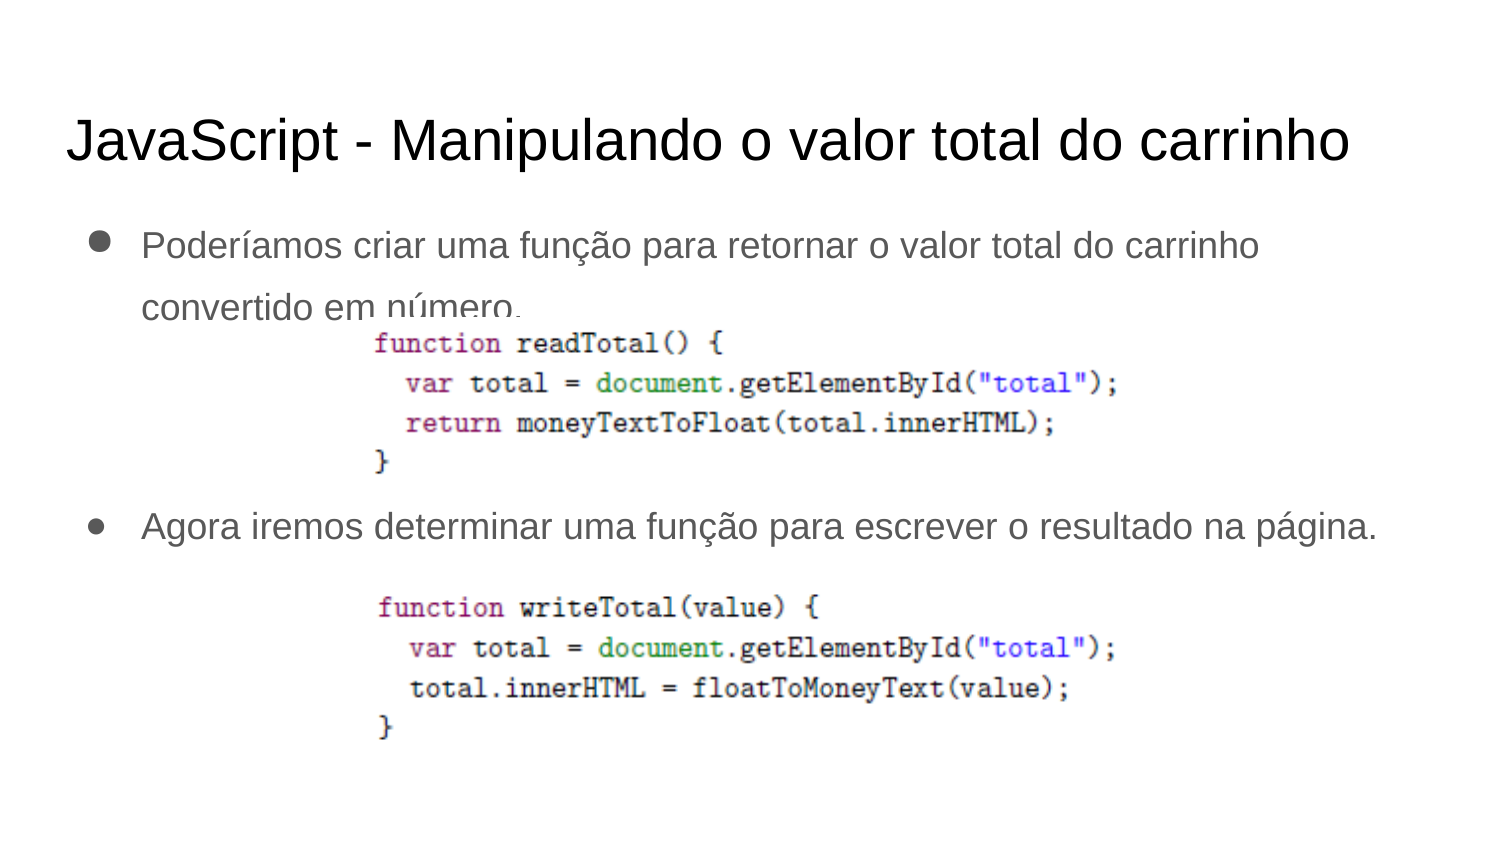

# JavaScript - Manipulando o valor total do carrinho
Poderíamos criar uma função para retornar o valor total do carrinho convertido em número.
Agora iremos determinar uma função para escrever o resultado na página.